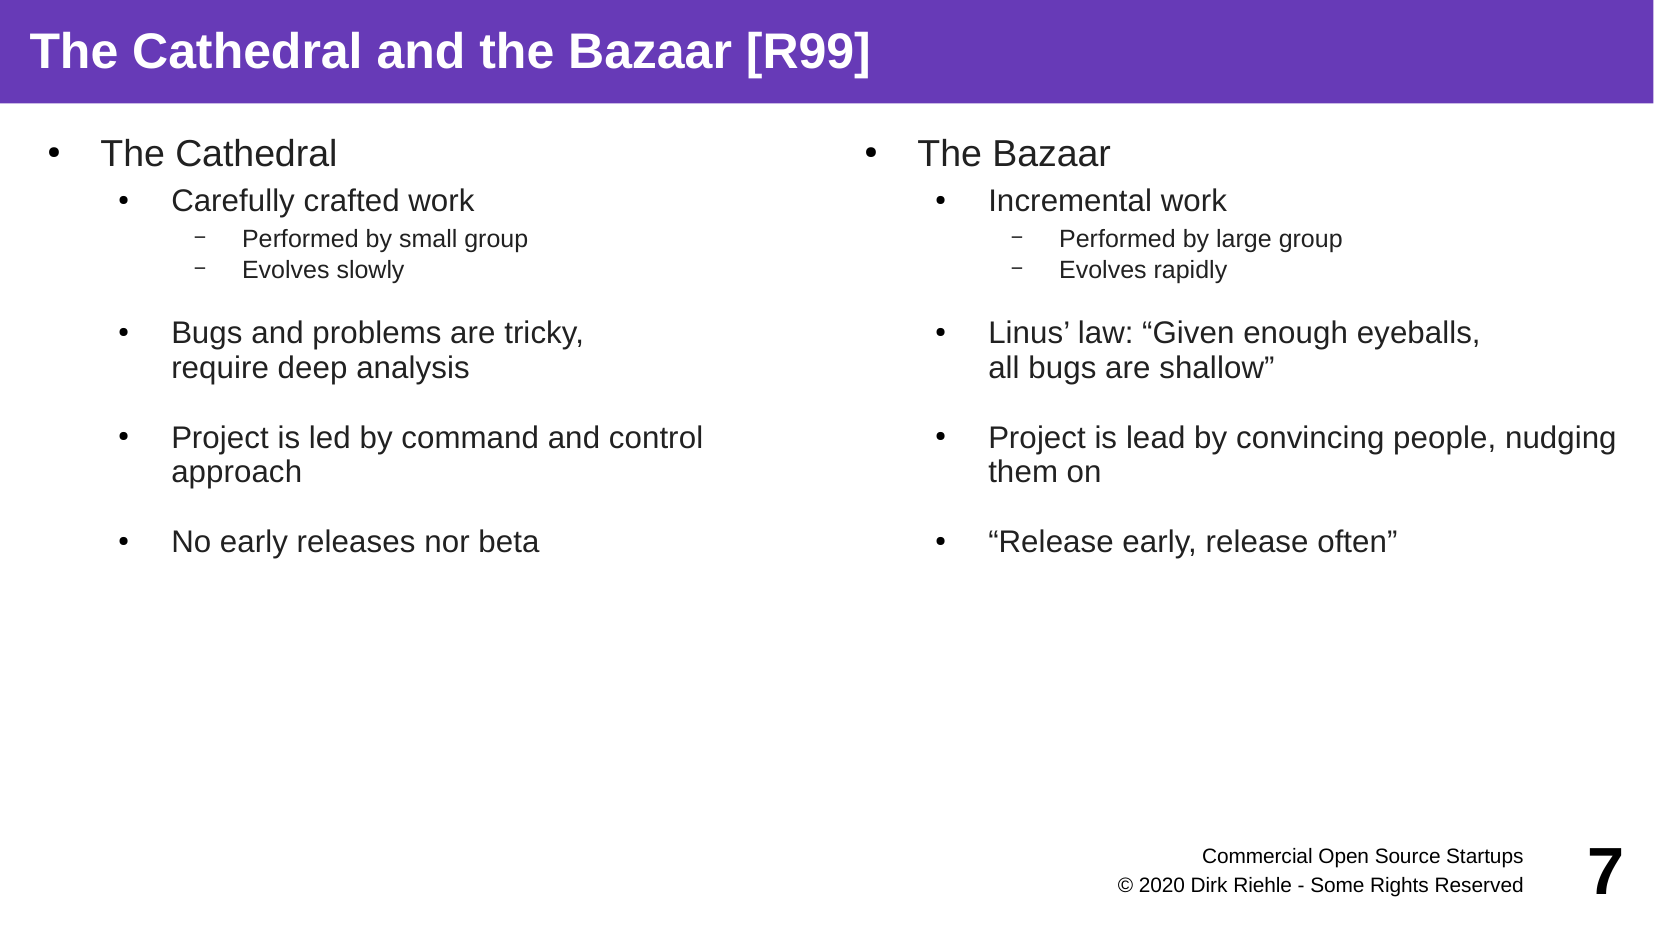

# The Cathedral and the Bazaar [R99]
The Cathedral
Carefully crafted work
Performed by small group
Evolves slowly
Bugs and problems are tricky,
require deep analysis
Project is led by command and control approach
No early releases nor beta
The Bazaar
Incremental work
Performed by large group
Evolves rapidly
Linus’ law: “Given enough eyeballs,
all bugs are shallow”
Project is lead by convincing people, nudging them on
“Release early, release often”
Commercial Open Source Startups
7
© 2020 Dirk Riehle - Some Rights Reserved